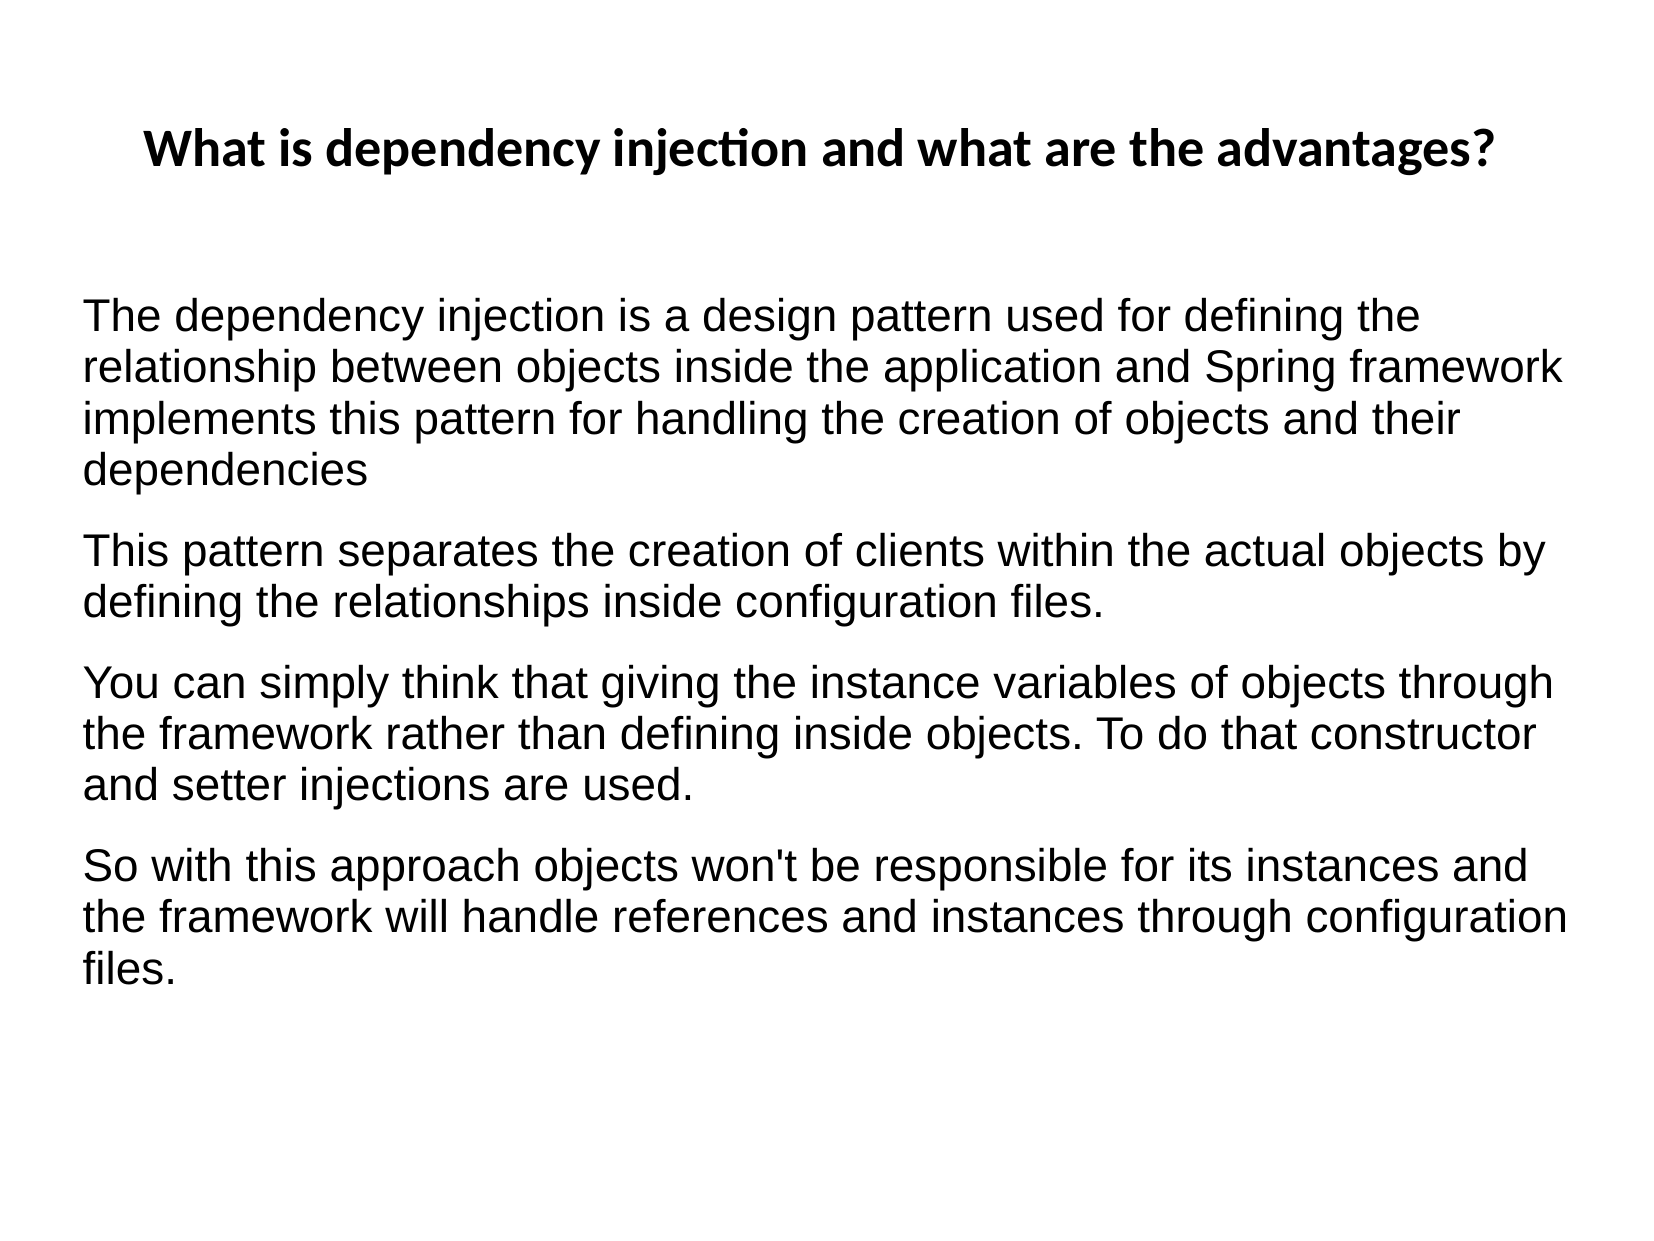

# What is dependency injection and what are the advantages?
The dependency injection is a design pattern used for defining the relationship between objects inside the application and Spring framework implements this pattern for handling the creation of objects and their dependencies
This pattern separates the creation of clients within the actual objects by defining the relationships inside configuration files.
You can simply think that giving the instance variables of objects through the framework rather than defining inside objects. To do that constructor and setter injections are used.
So with this approach objects won't be responsible for its instances and the framework will handle references and instances through configuration files.